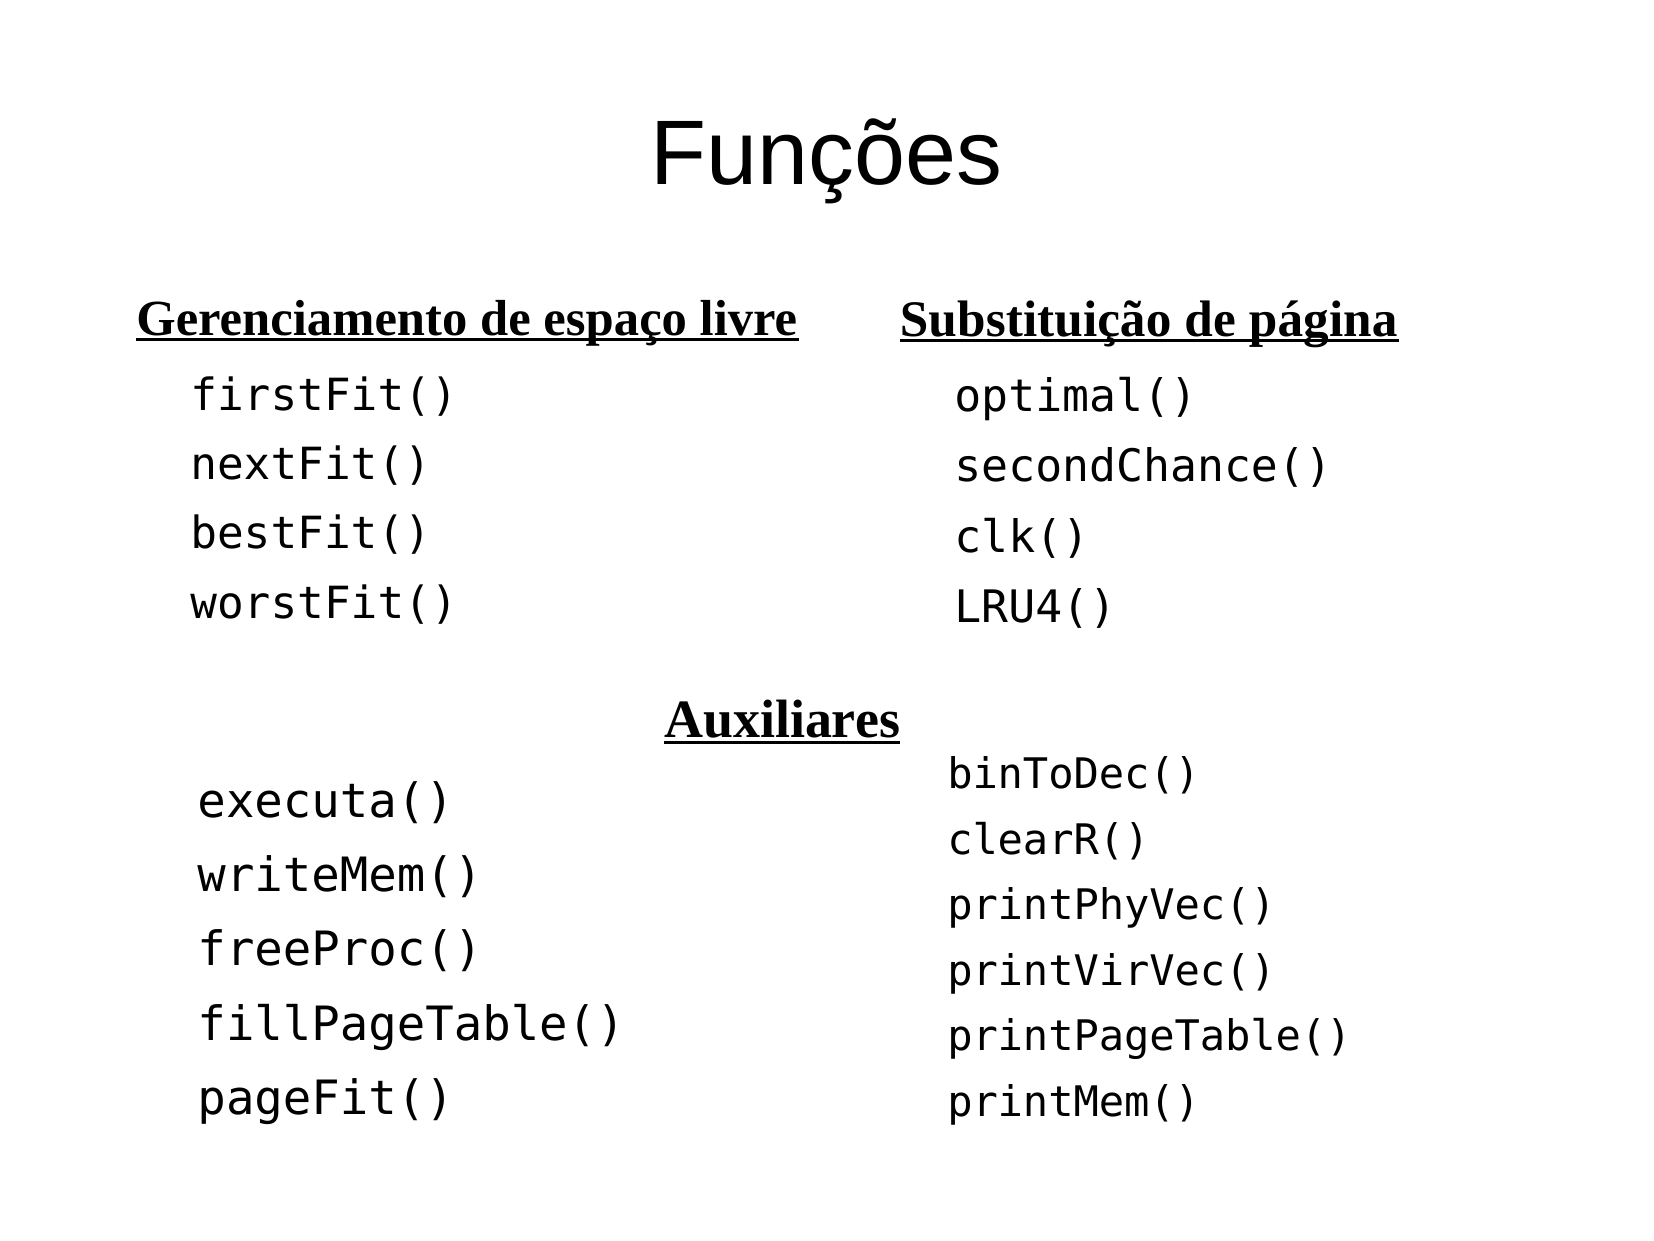

# Funções
Gerenciamento de espaço livre
firstFit()
nextFit()
bestFit()
worstFit()
Substituição de página
optimal()
secondChance()
clk()
LRU4()
Auxiliares
executa()
writeMem()
freeProc()
fillPageTable()
pageFit()
binToDec()
clearR()
printPhyVec()
printVirVec()
printPageTable()
printMem()